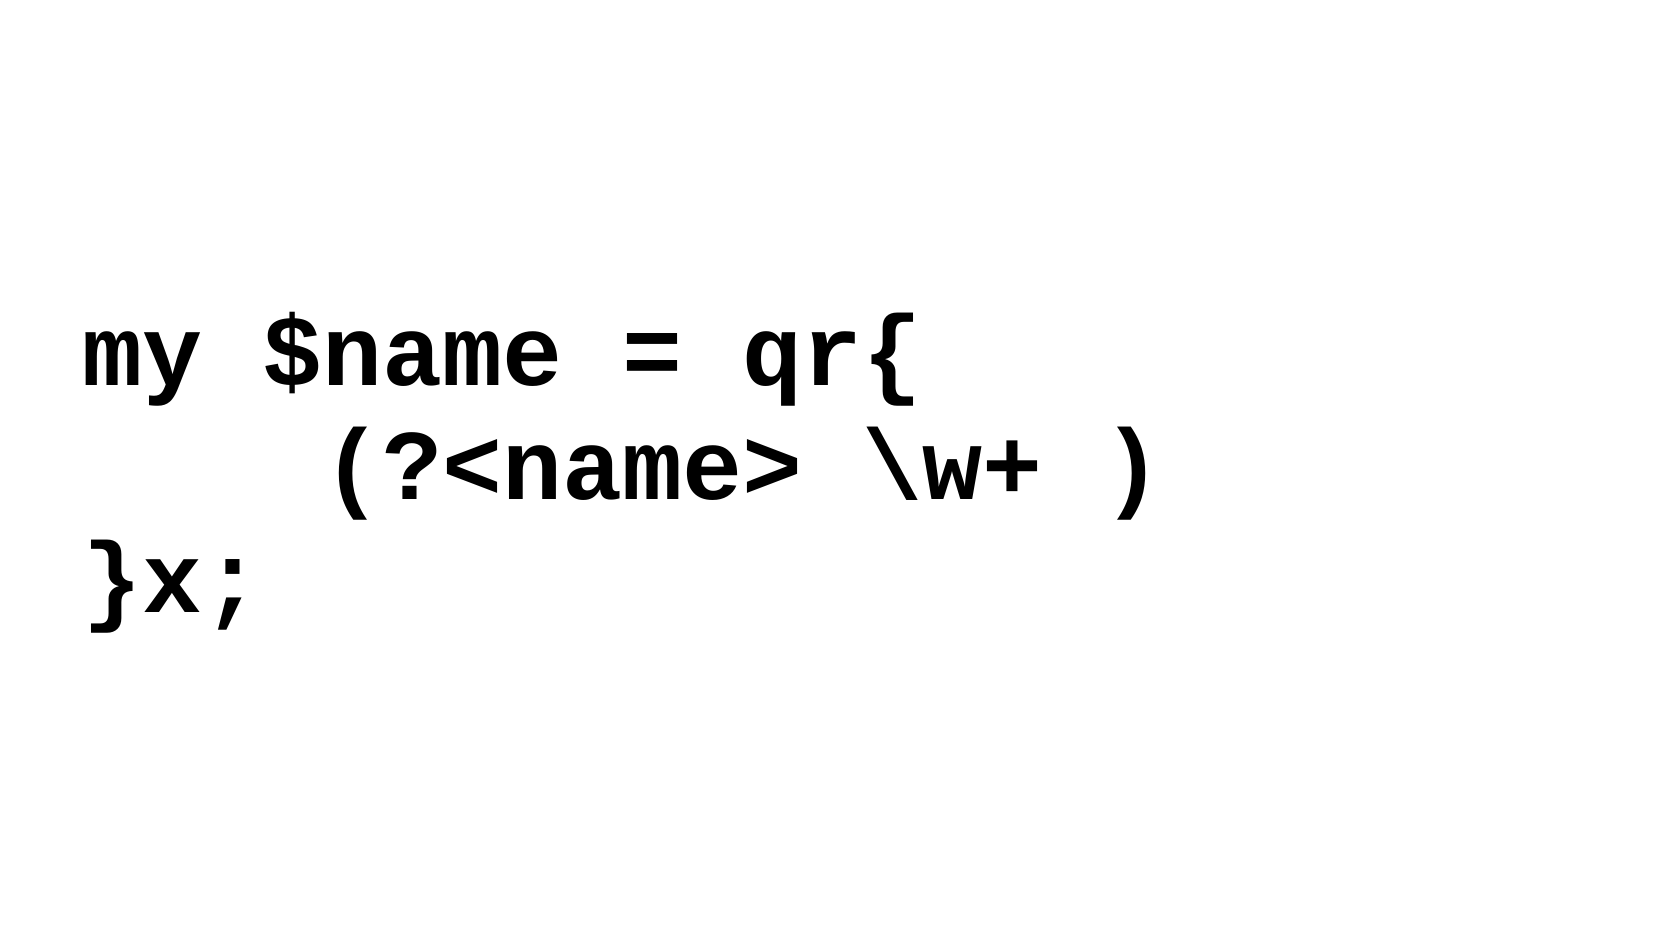

# my $name = qr{ (?<name> \w+ ) }x;